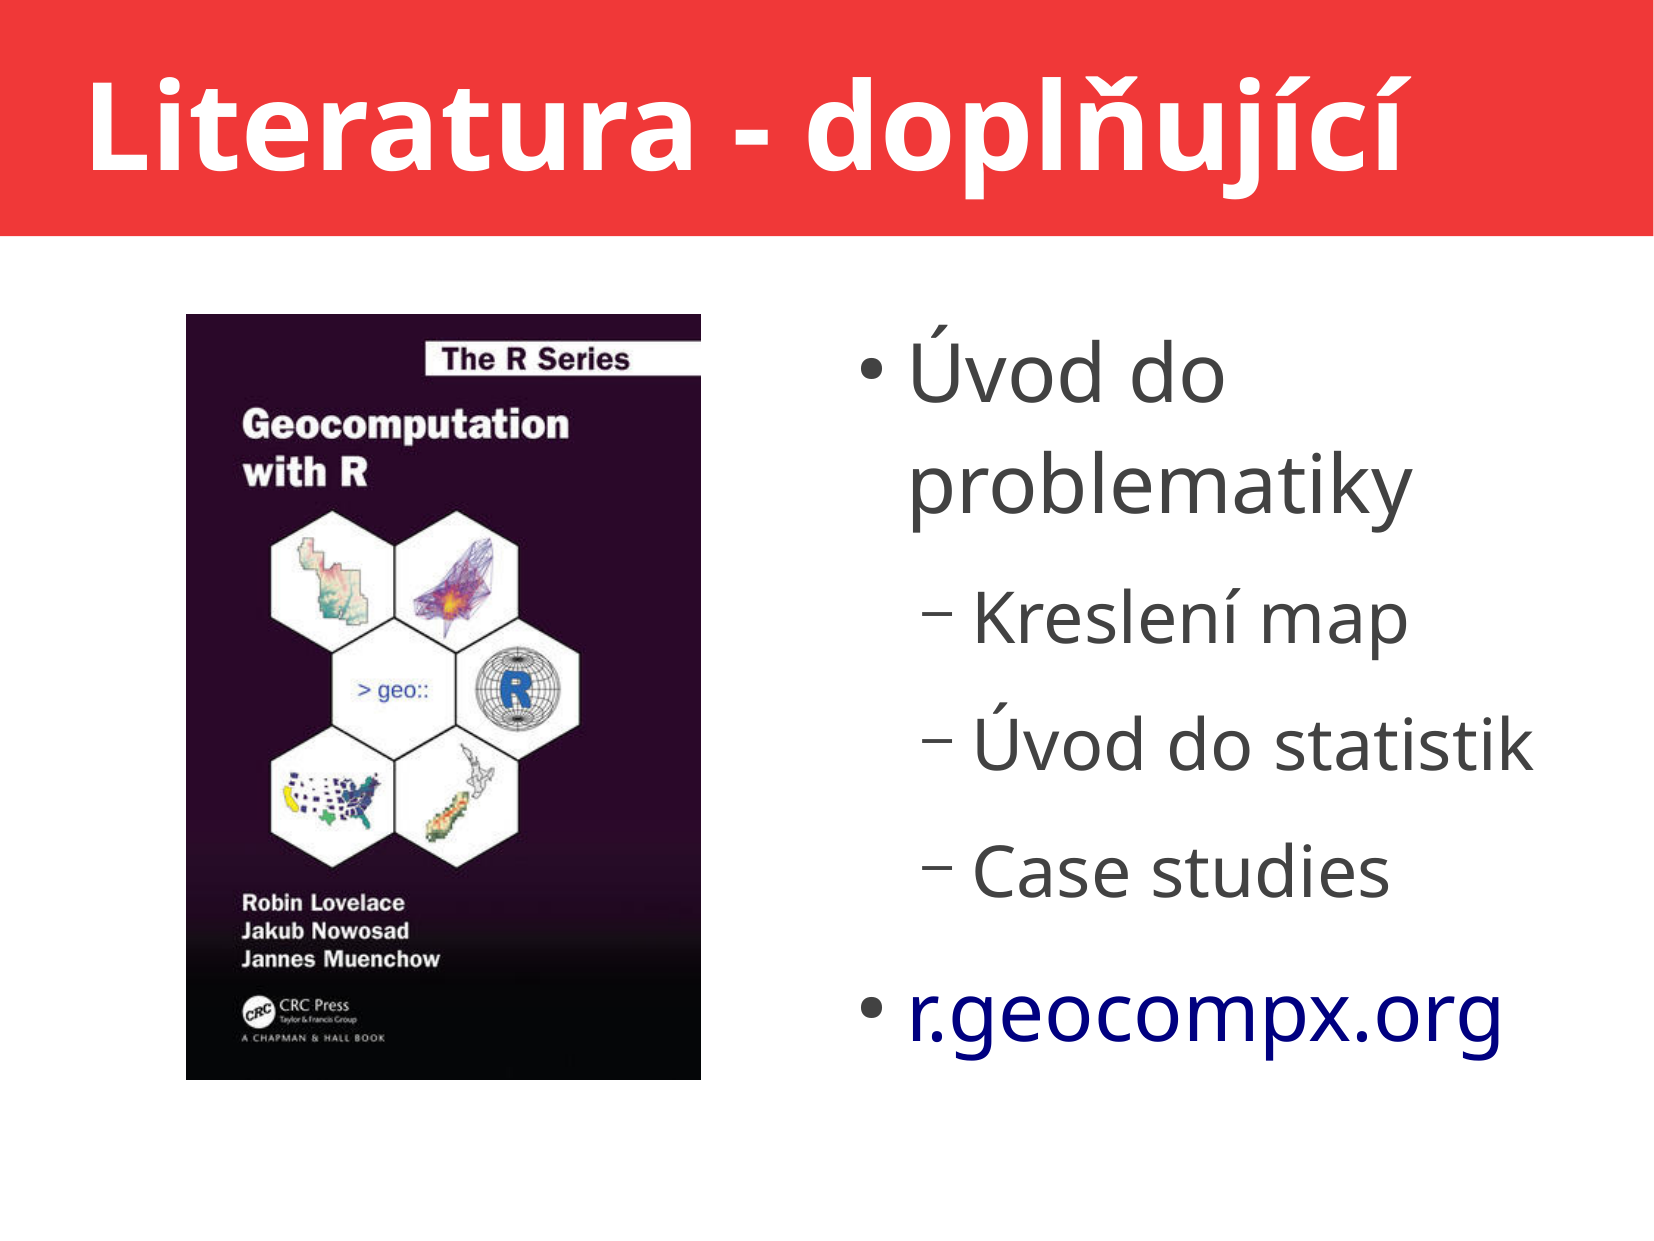

# Literatura - doplňující
Úvod do problematiky
Kreslení map
Úvod do statistik
Case studies
r.geocompx.org